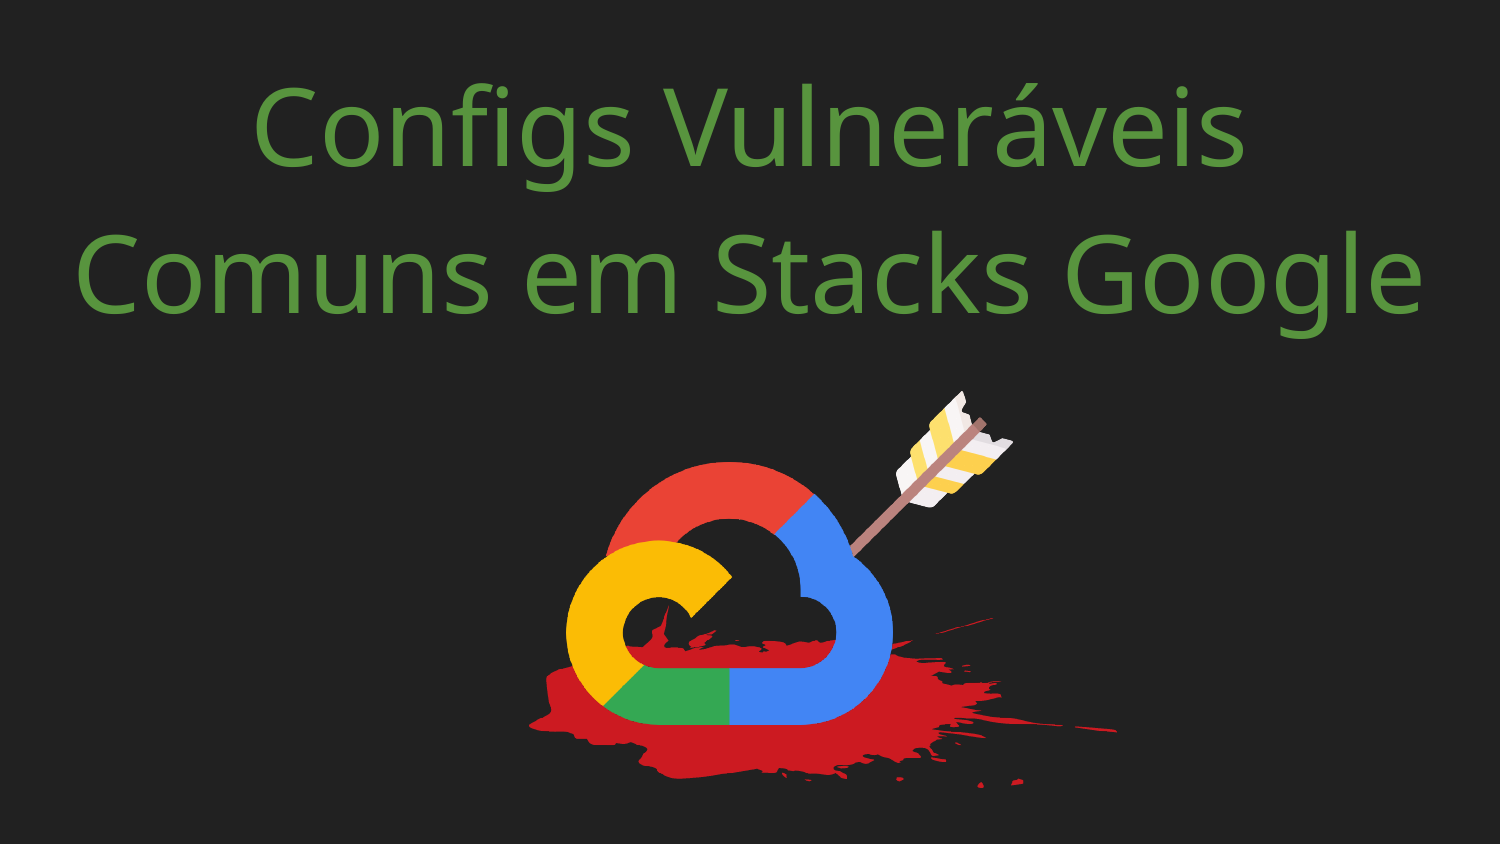

# Configs Vulneráveis Comuns em Stacks Google